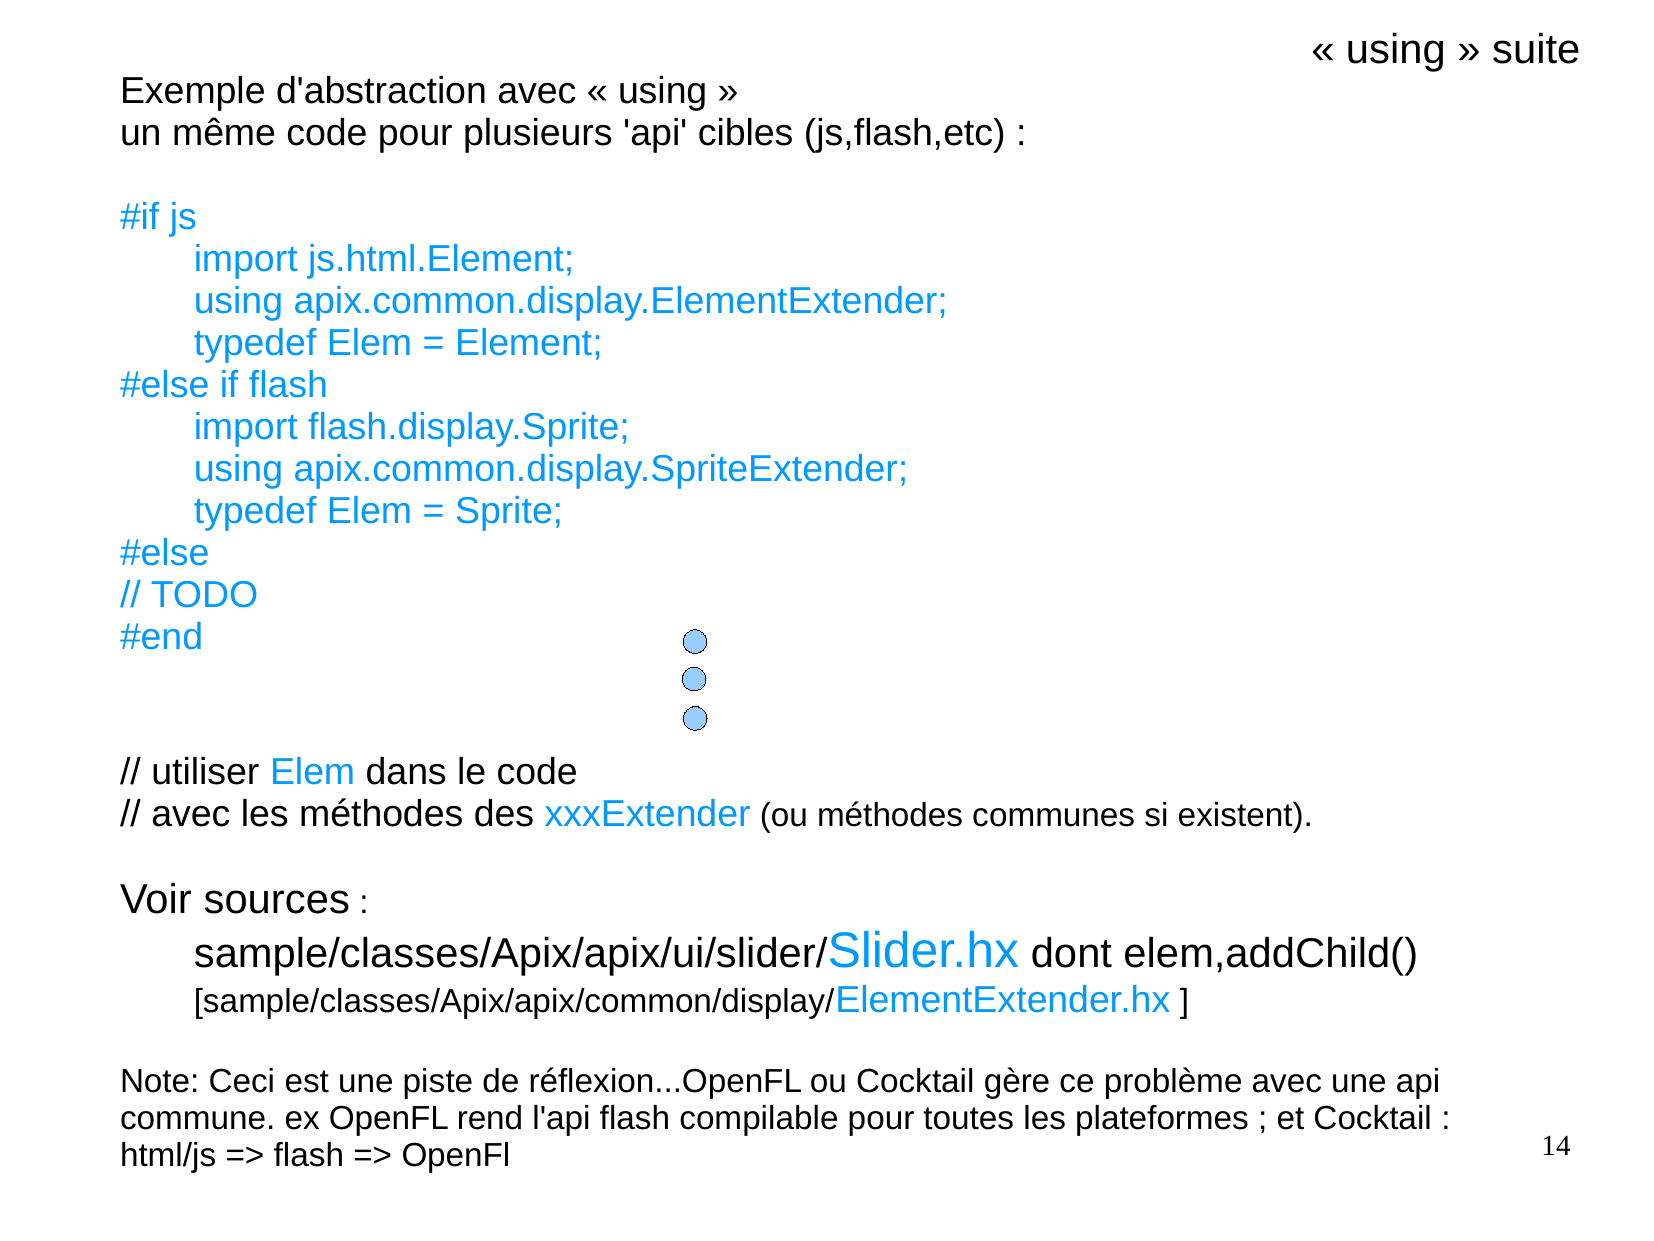

« using » suite
Exemple d'abstraction avec « using »
un même code pour plusieurs 'api' cibles (js,flash,etc) :
#if js
	import js.html.Element;
	using apix.common.display.ElementExtender;
	typedef Elem = Element;
#else if flash
	import flash.display.Sprite;
	using apix.common.display.SpriteExtender;
	typedef Elem = Sprite;
#else
// TODO
#end
// utiliser Elem dans le code
// avec les méthodes des xxxExtender (ou méthodes communes si existent).
Voir sources :
	sample/classes/Apix/apix/ui/slider/Slider.hx dont elem,addChild()
	[sample/classes/Apix/apix/common/display/ElementExtender.hx ]
Note: Ceci est une piste de réflexion...OpenFL ou Cocktail gère ce problème avec une api commune. ex OpenFL rend l'api flash compilable pour toutes les plateformes ; et Cocktail :
html/js => flash => OpenFl
14